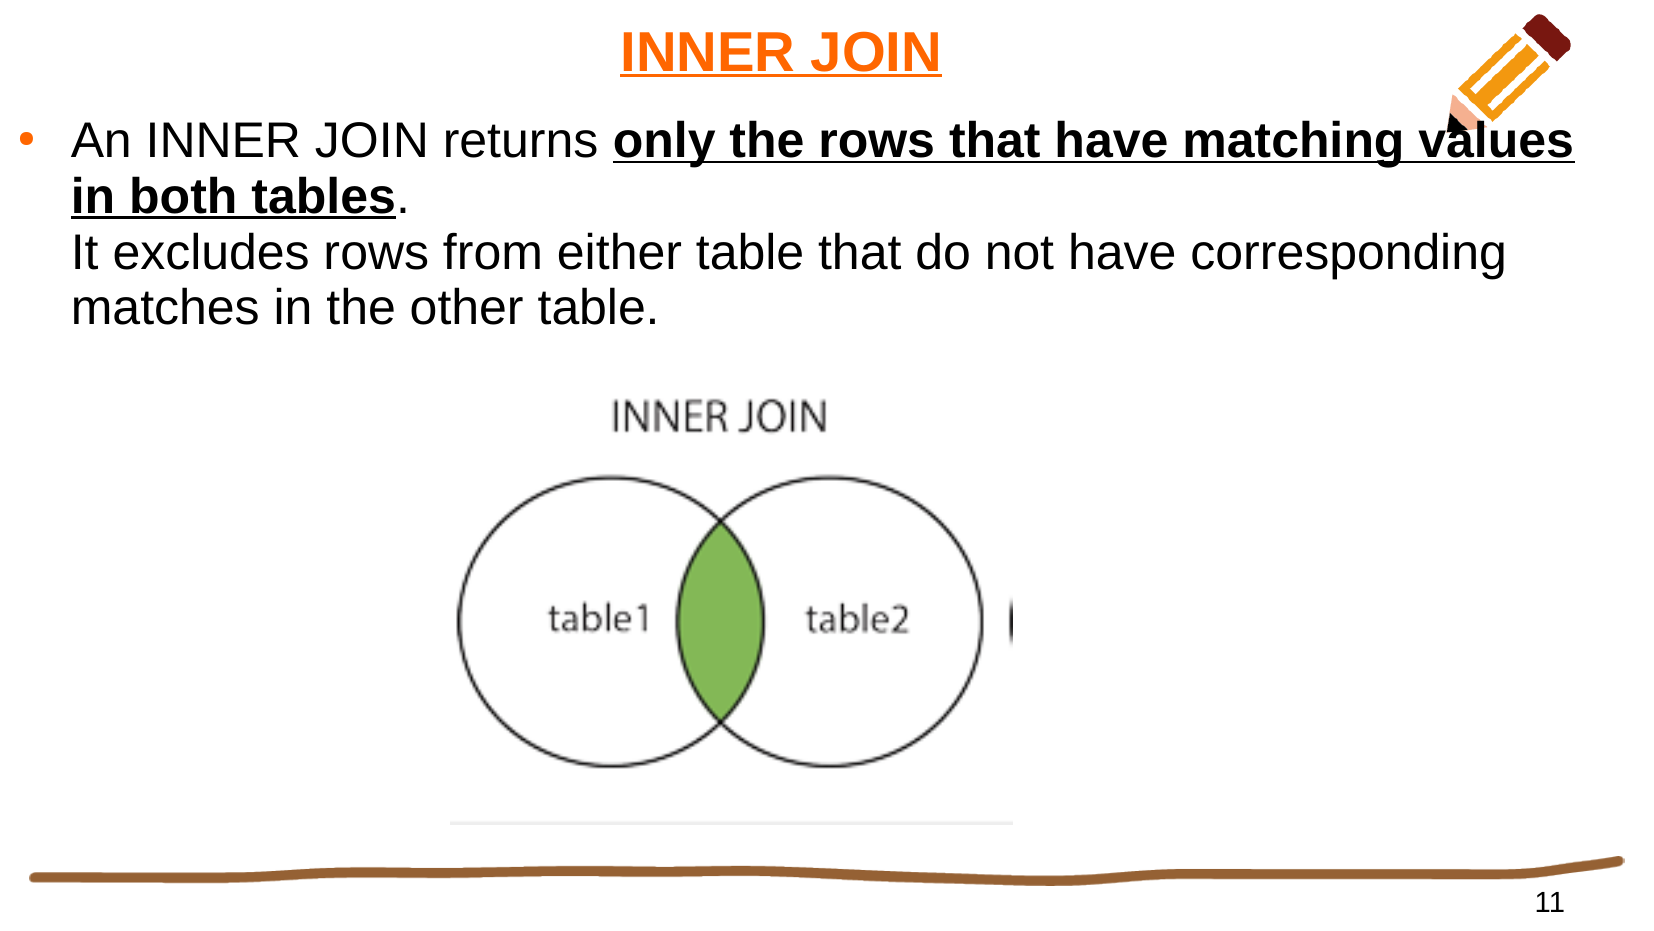

# INNER JOIN
An INNER JOIN returns only the rows that have matching values in both tables.
It excludes rows from either table that do not have corresponding matches in the other table.
11